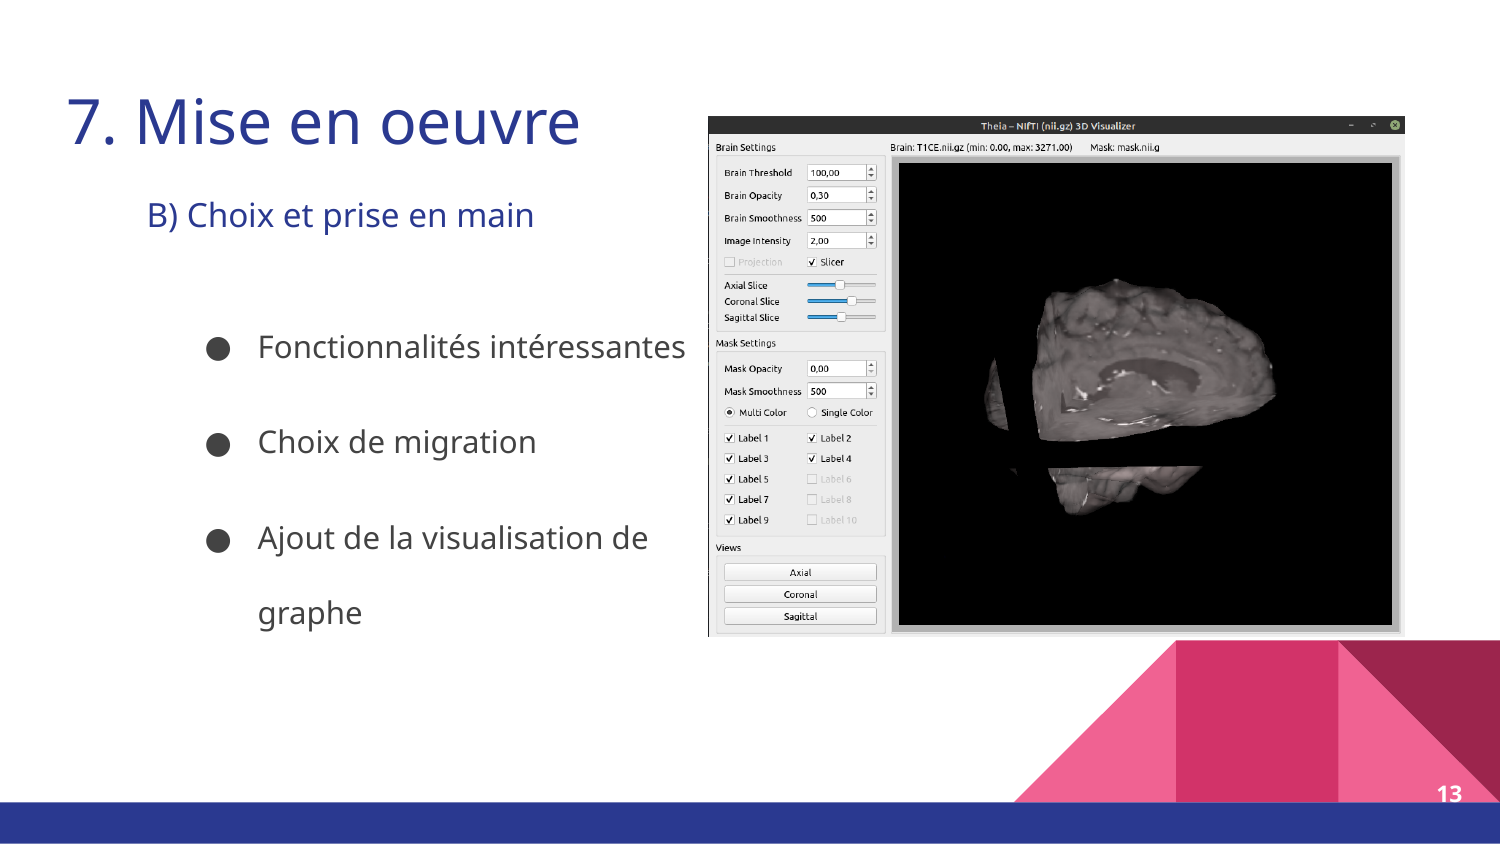

# 7. Mise en oeuvre
B) Choix et prise en main
Fonctionnalités intéressantes
Choix de migration
Ajout de la visualisation de graphe